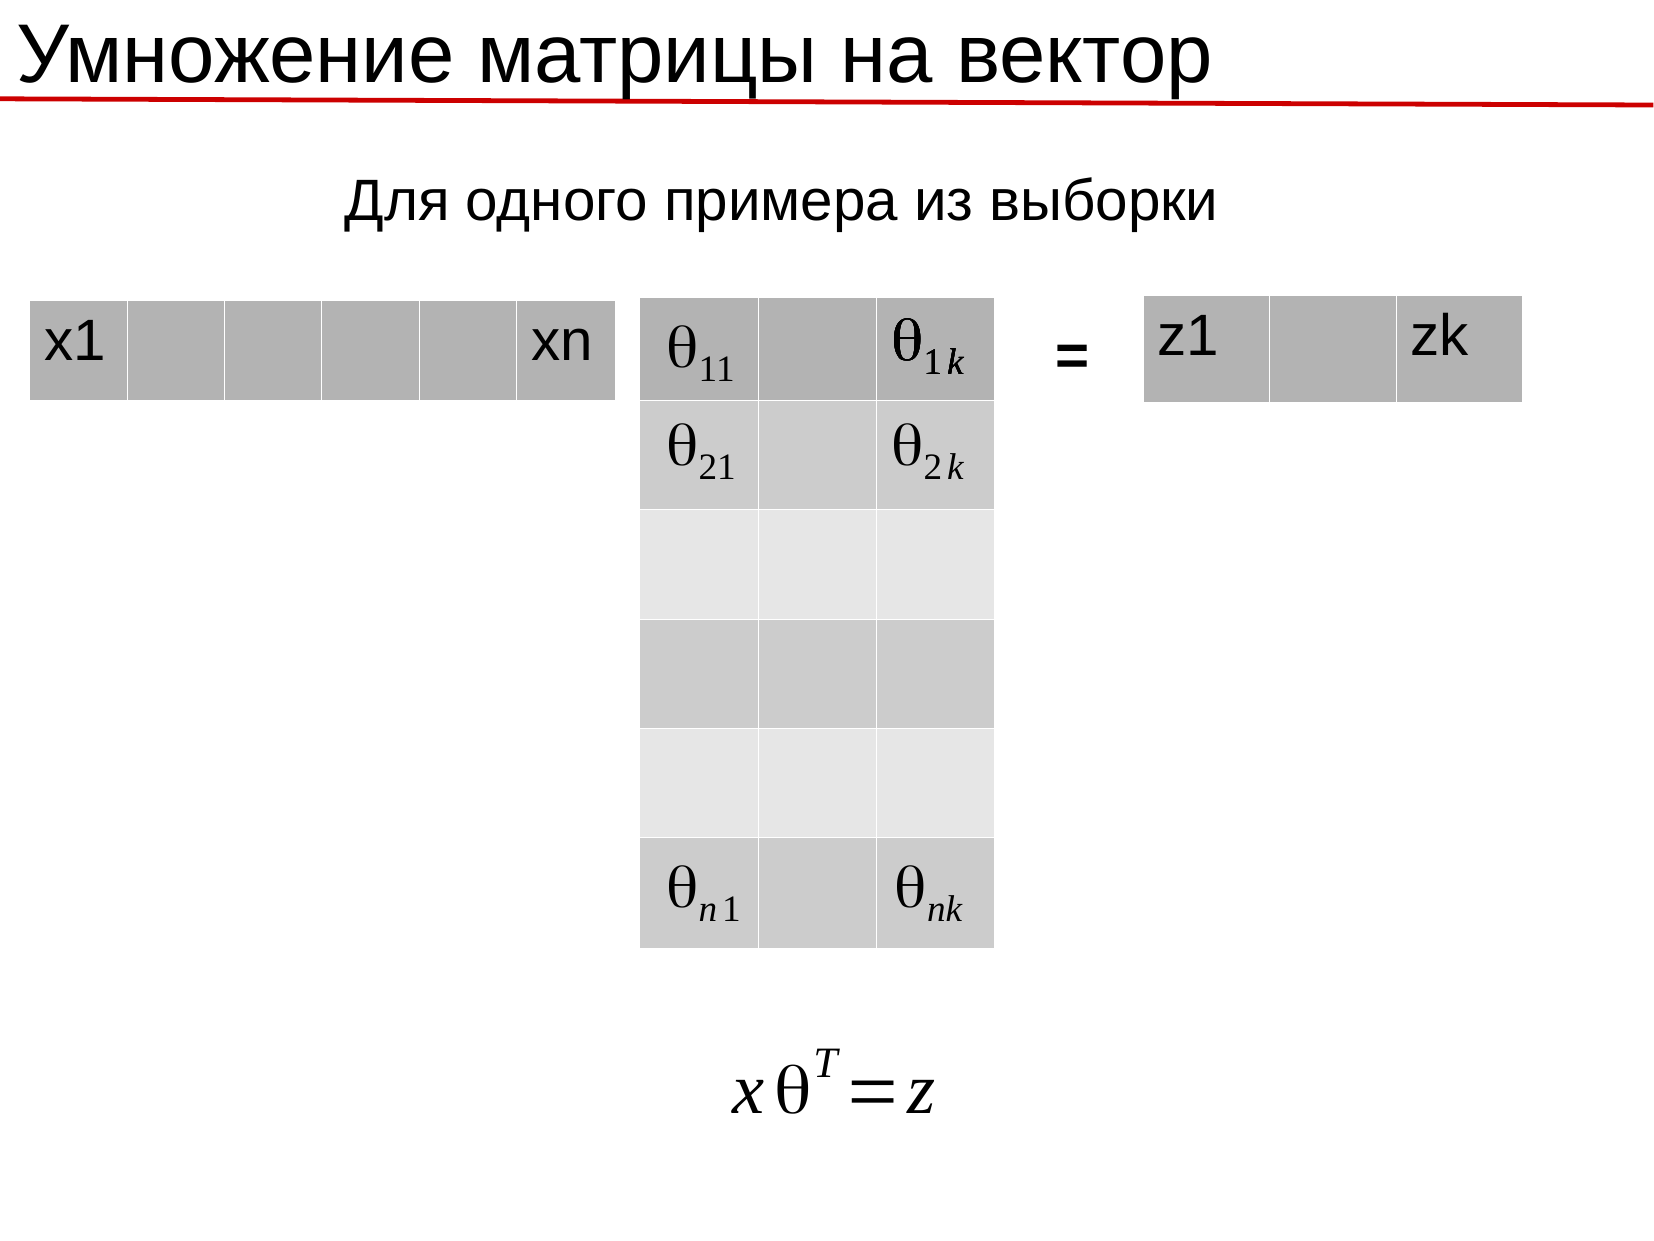

Умножение матрицы на вектор
Для одного примера из выборки
| z1 | | zk |
| --- | --- | --- |
| | | |
| --- | --- | --- |
| | | |
| | | |
| | | |
| | | |
| | | |
| x1 | | | | | xn |
| --- | --- | --- | --- | --- | --- |
=